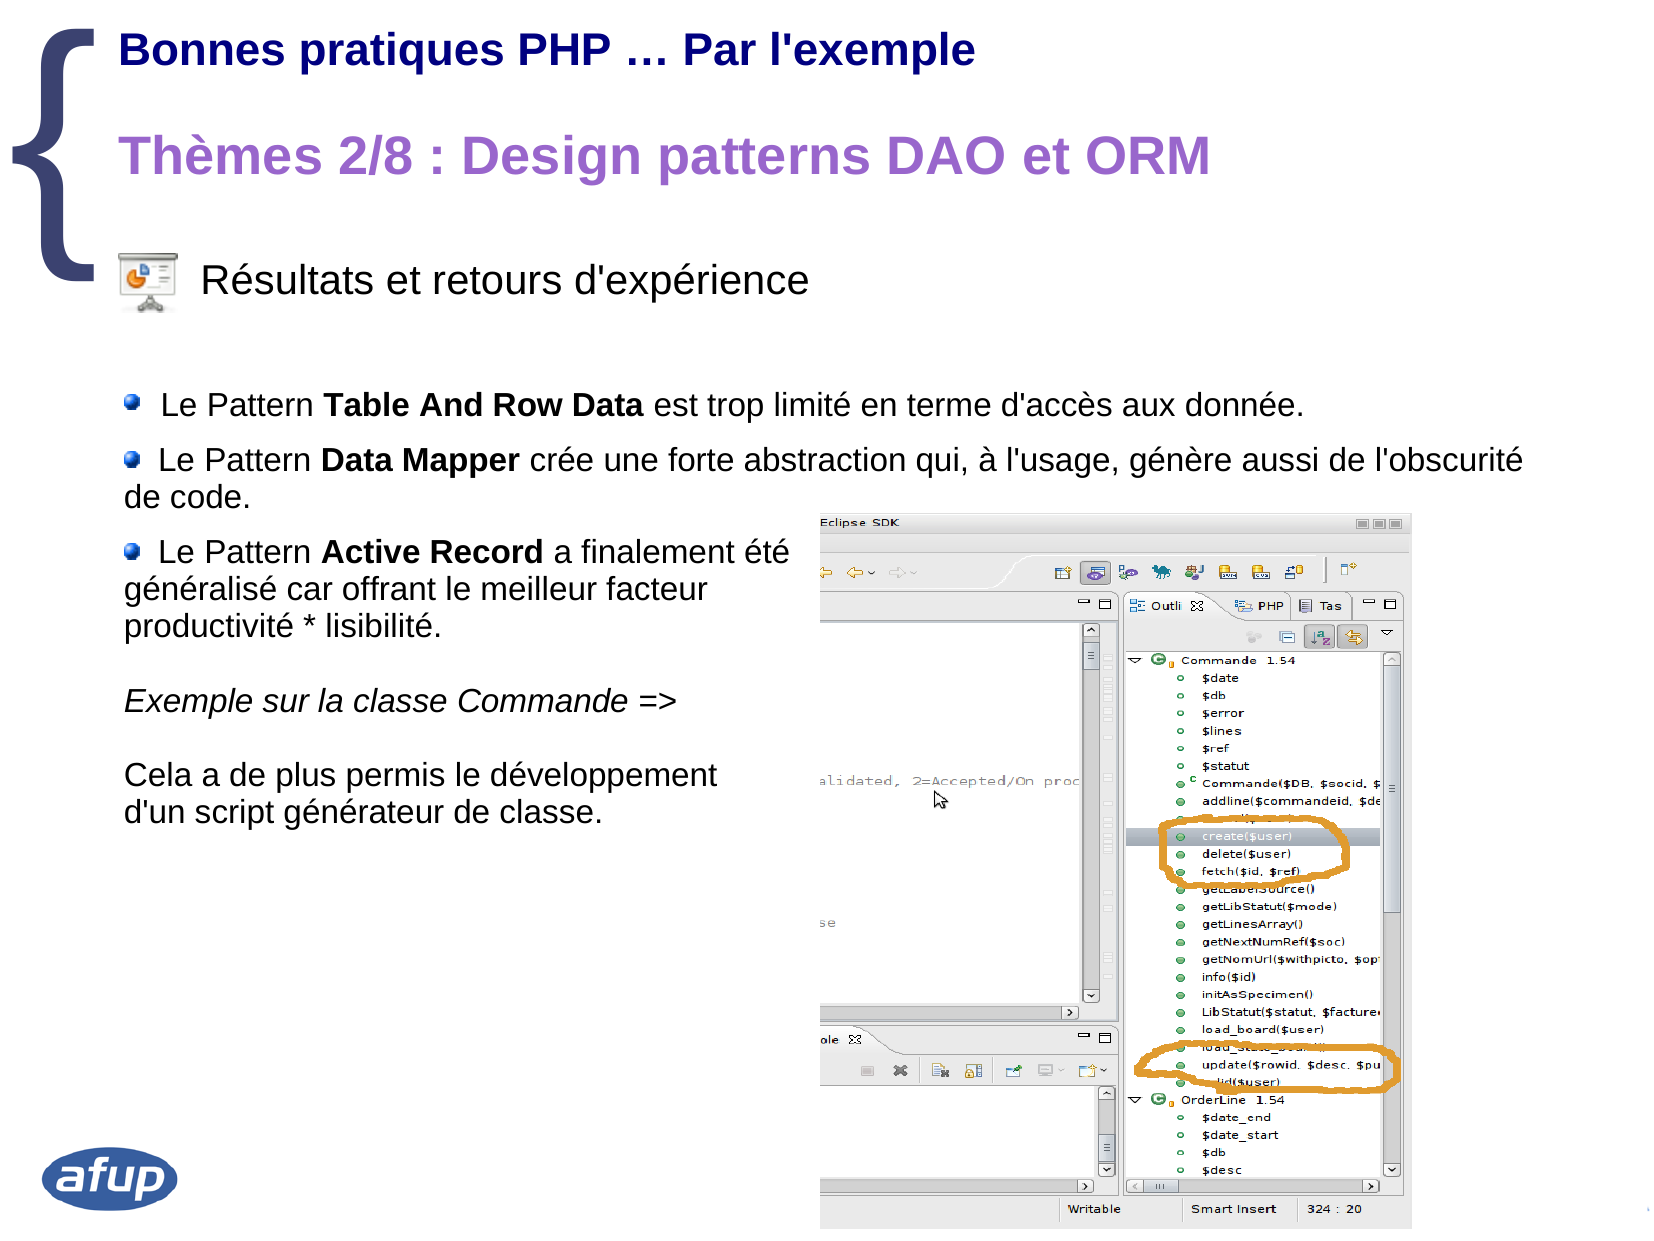

# Bonnes pratiques PHP … Par l'exemple Thèmes 2/8 : Design patterns DAO et ORM
 Résultats et retours d'expérience
 Le Pattern Table And Row Data est trop limité en terme d'accès aux donnée.
 Le Pattern Data Mapper crée une forte abstraction qui, à l'usage, génère aussi de l'obscurité de code.
 Le Pattern Active Record a finalement été
généralisé car offrant le meilleur facteur
productivité * lisibilité.
Exemple sur la classe Commande =>
Cela a de plus permis le développement
d'un script générateur de classe.